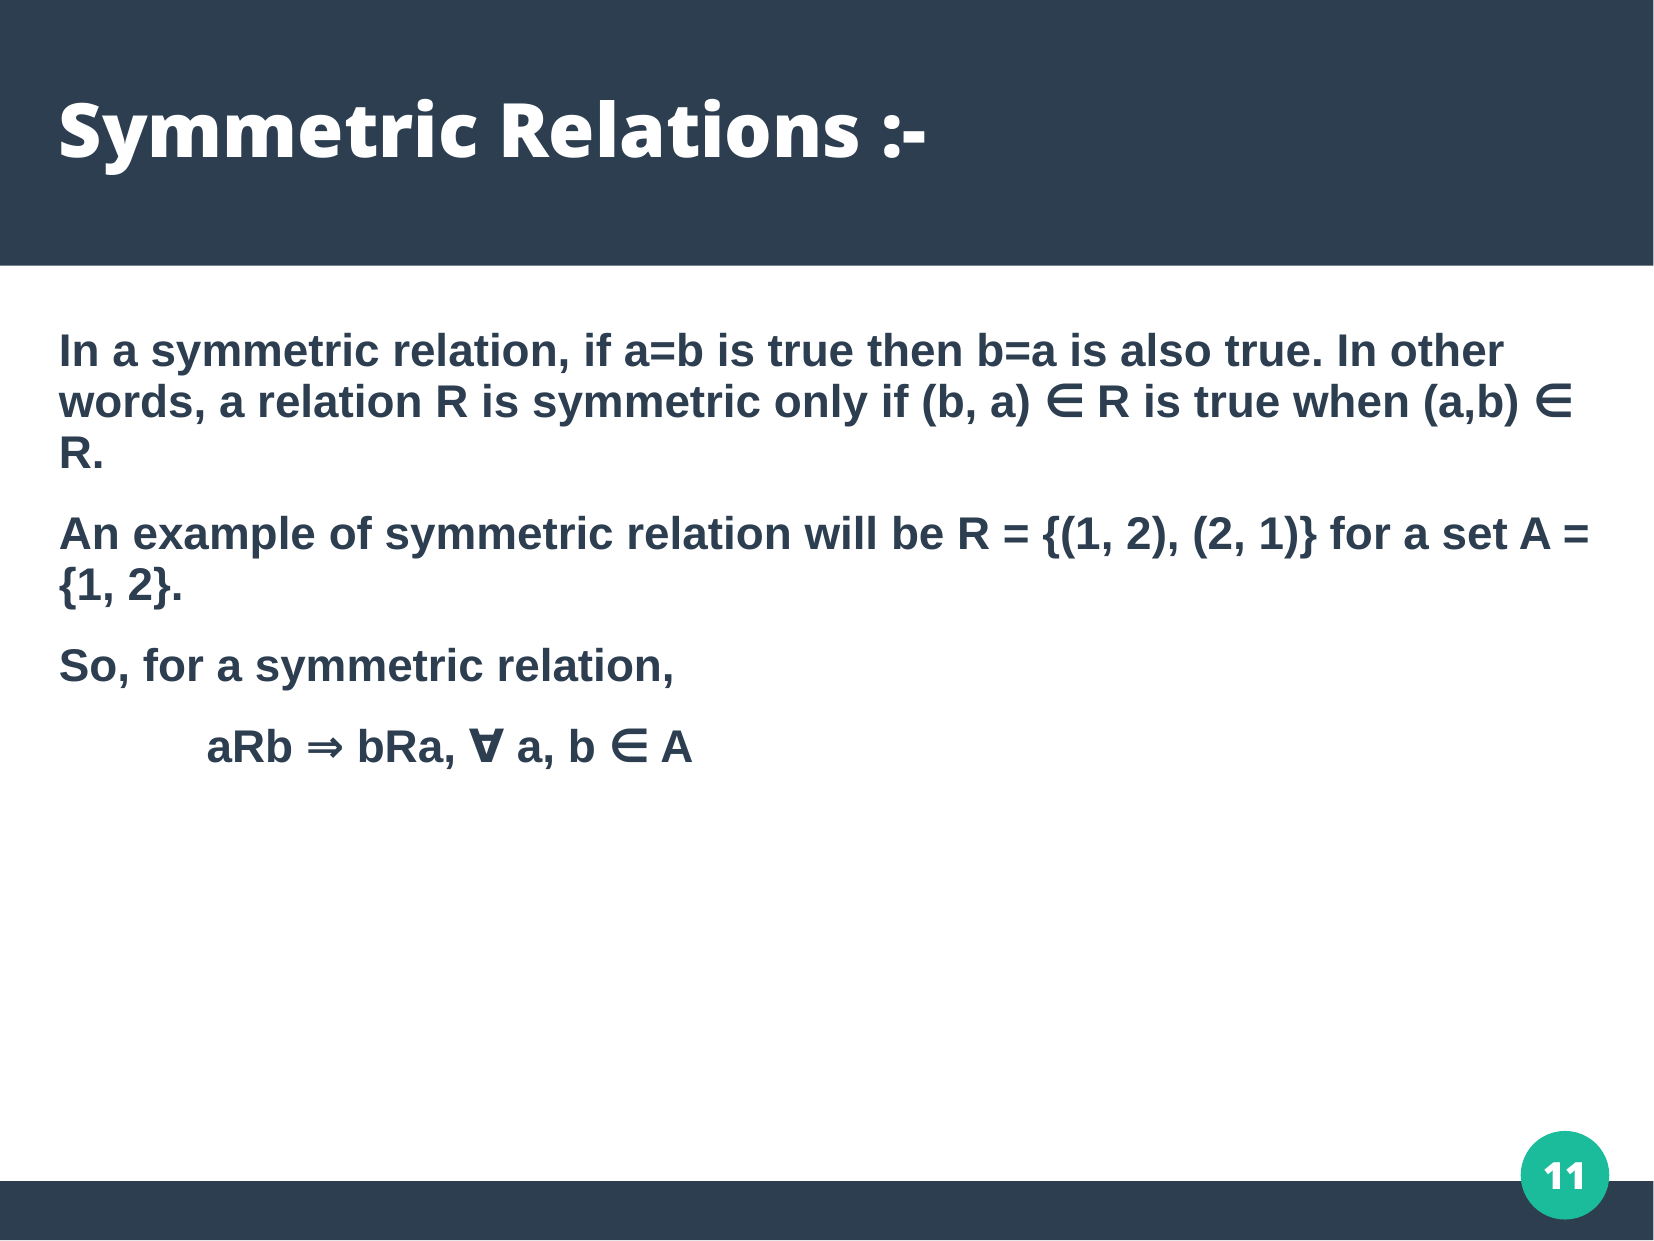

# Symmetric Relations :-
In a symmetric relation, if a=b is true then b=a is also true. In other words, a relation R is symmetric only if (b, a) ∈ R is true when (a,b) ∈ R.
An example of symmetric relation will be R = {(1, 2), (2, 1)} for a set A = {1, 2}.
So, for a symmetric relation,
 		aRb ⇒ bRa, ∀ a, b ∈ A
11